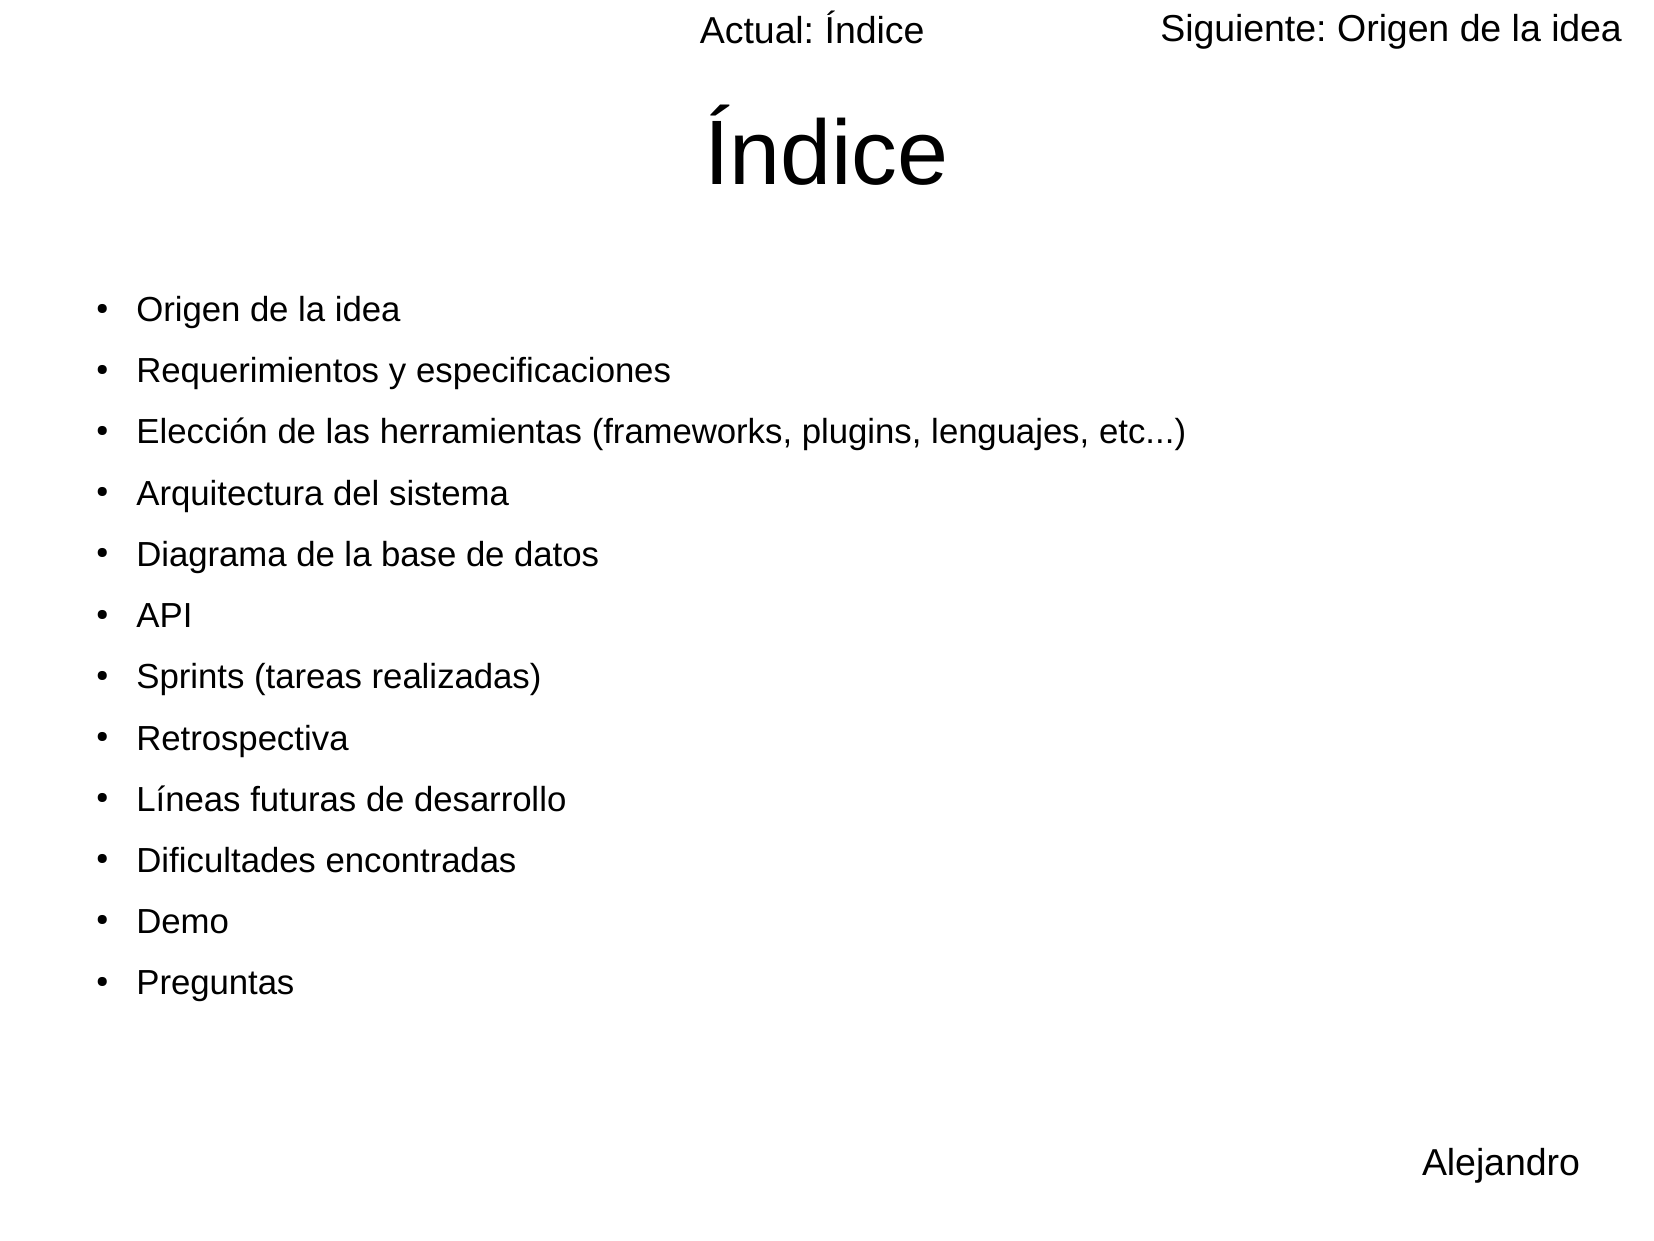

Siguiente: Origen de la idea
Actual: Índice
# Índice
Origen de la idea
Requerimientos y especificaciones
Elección de las herramientas (frameworks, plugins, lenguajes, etc...)
Arquitectura del sistema
Diagrama de la base de datos
API
Sprints (tareas realizadas)
Retrospectiva
Líneas futuras de desarrollo
Dificultades encontradas
Demo
Preguntas
Alejandro